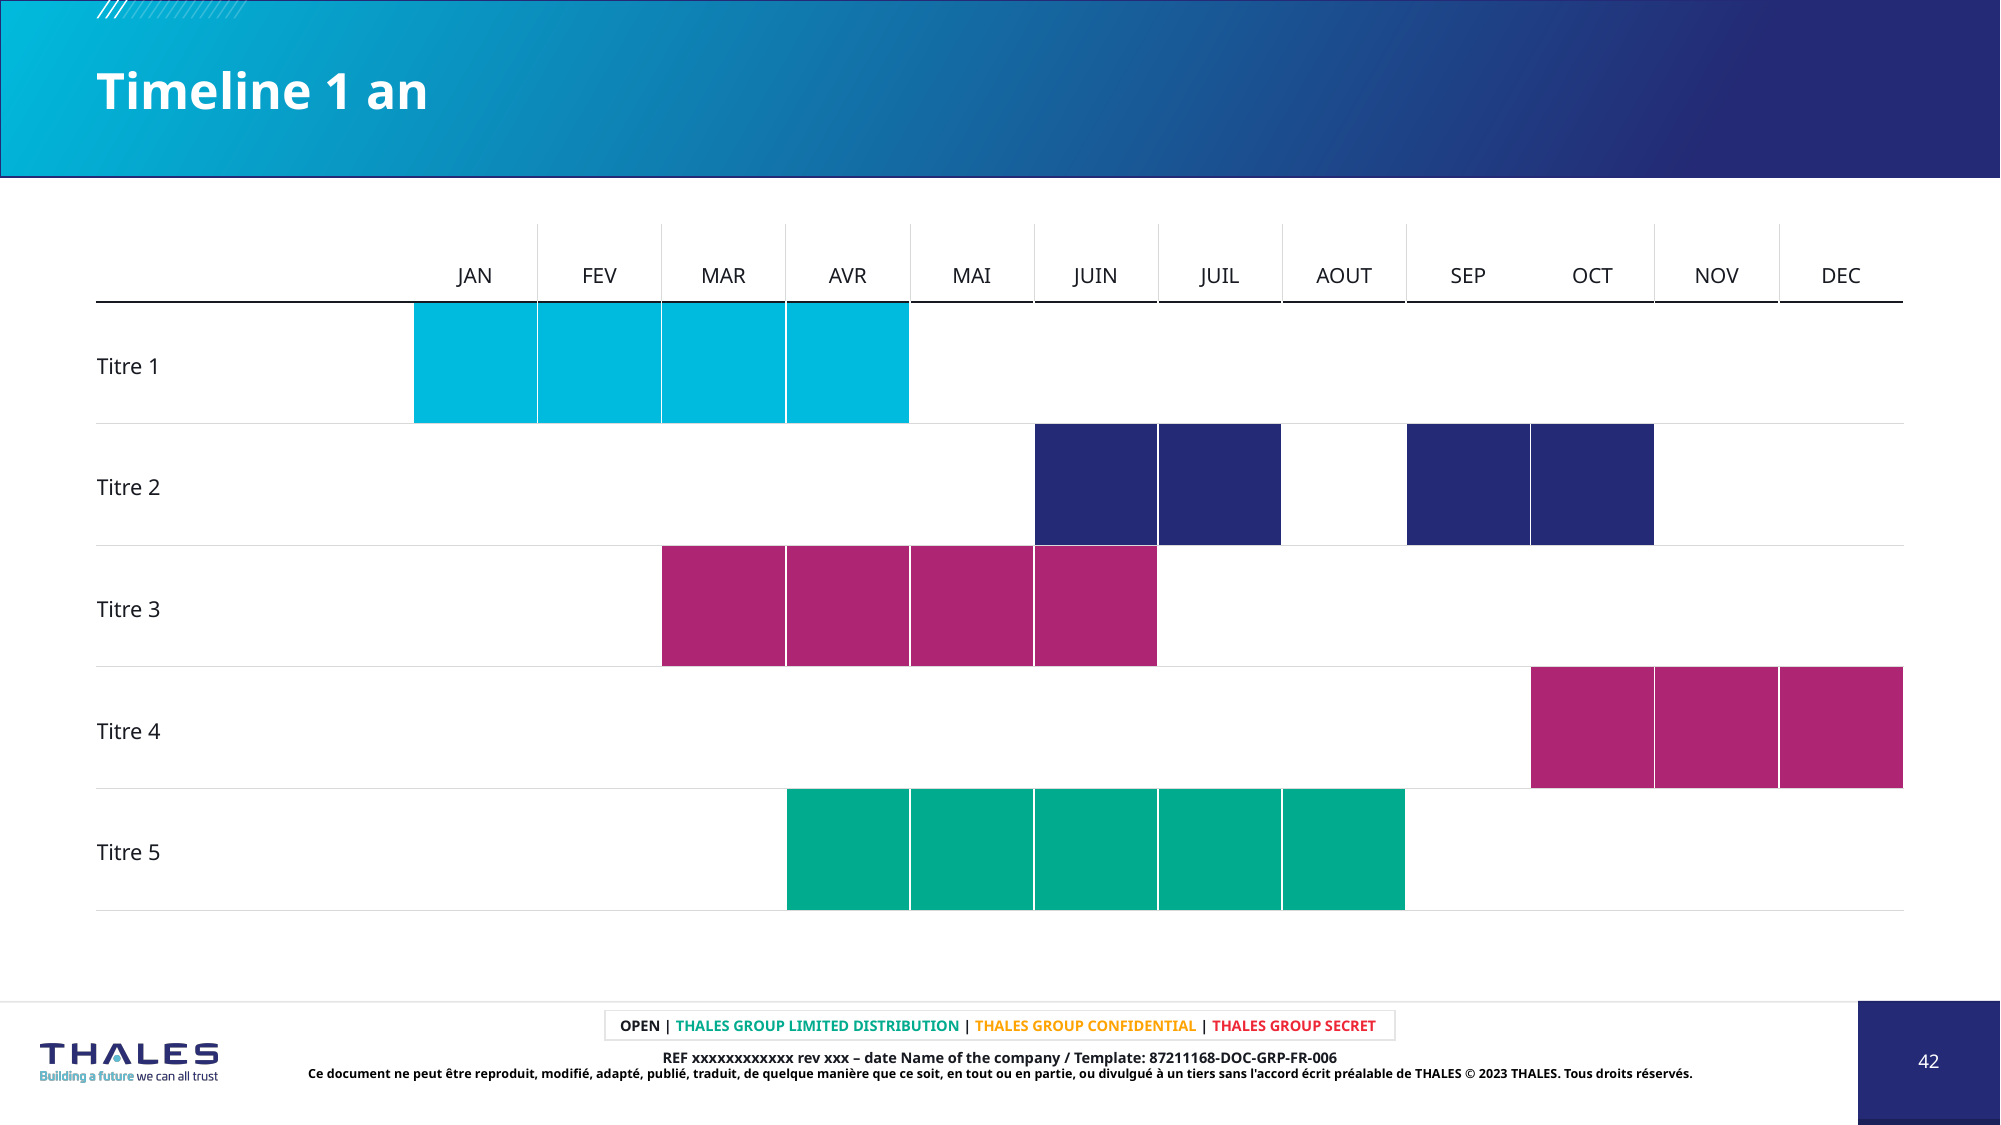

# Timeline 1 an
| | JAN | FEV | MAR | AVR | MAI | JUIN | JUIL | AOUT | SEP | OCT | NOV | DEC |
| --- | --- | --- | --- | --- | --- | --- | --- | --- | --- | --- | --- | --- |
| Titre 1 | | | | | | | | | | | | |
| Titre 2 | | | | | | | | | | | | |
| Titre 3 | | | | | | | | | | | | |
| Titre 4 | | | | | | | | | | | | |
| Titre 5 | | | | | | | | | | | | |